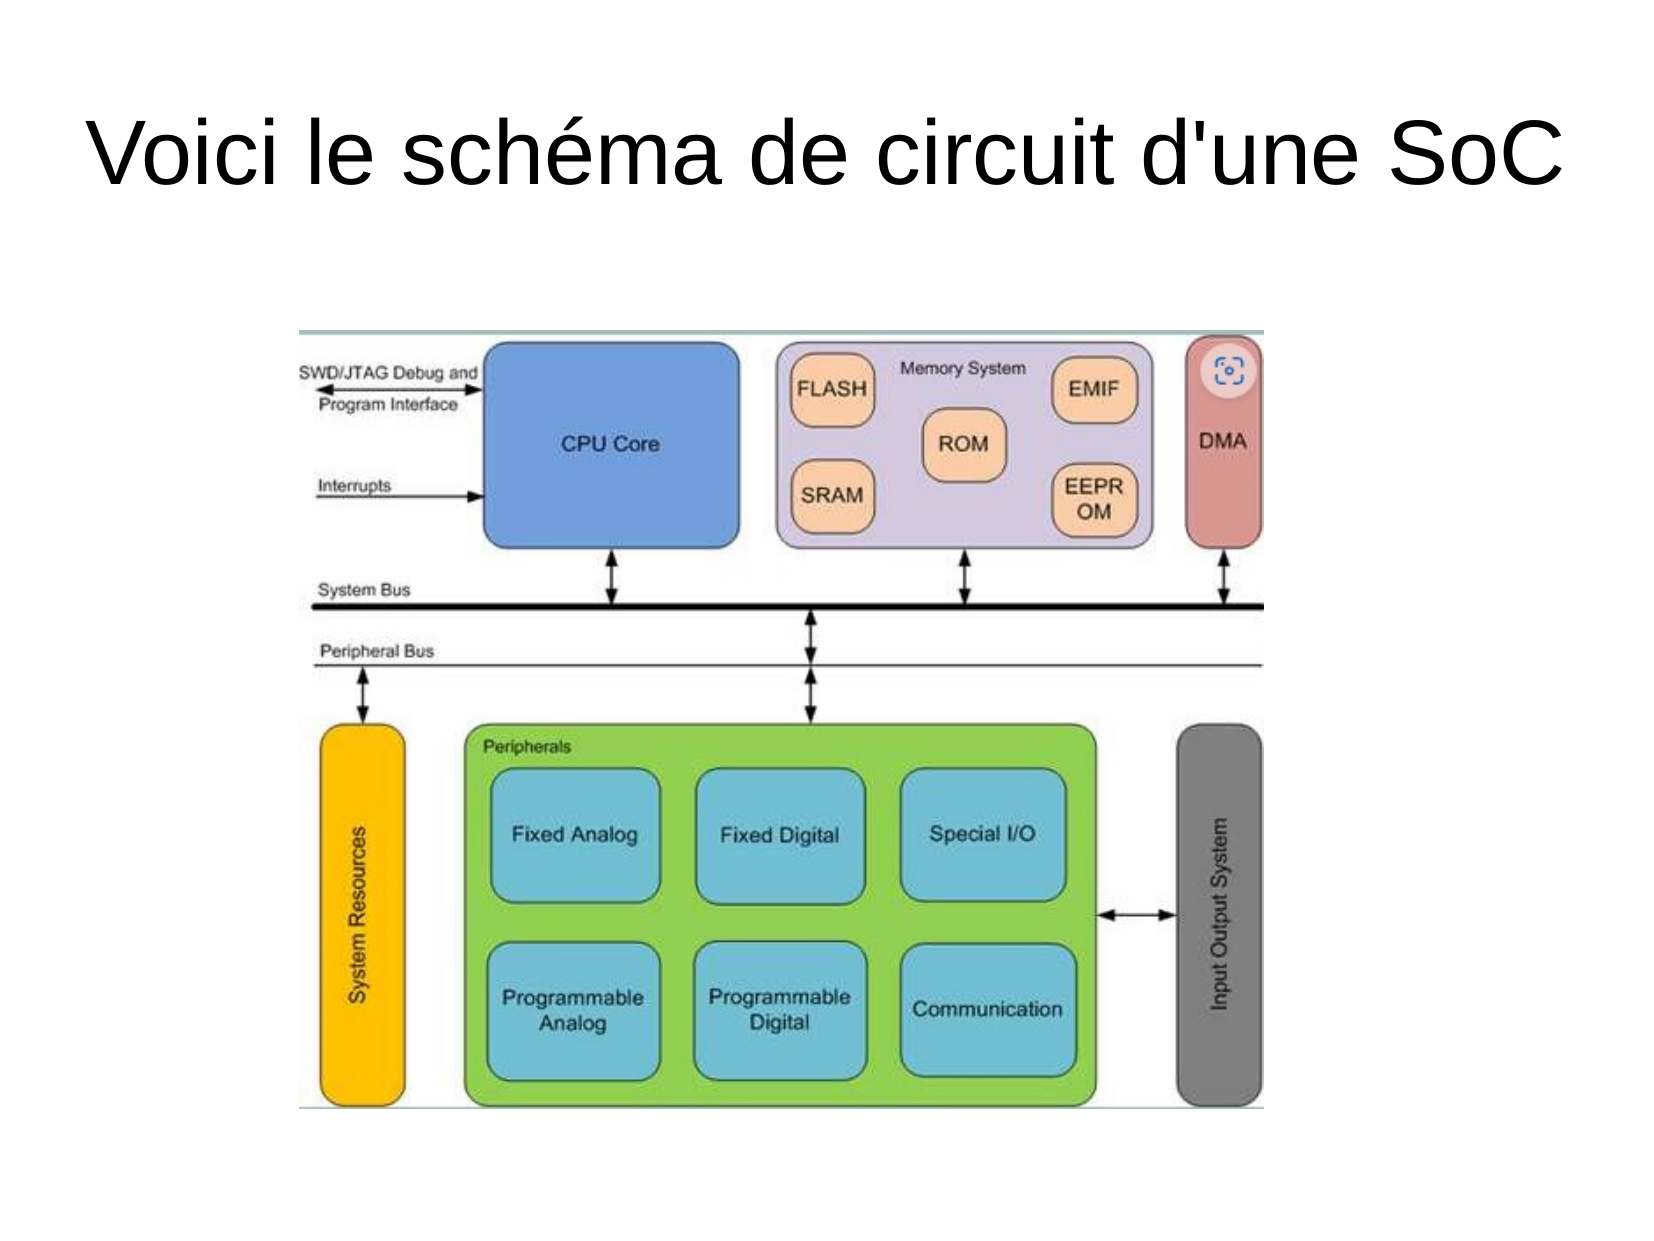

# Voici le schéma de circuit d'une SoC